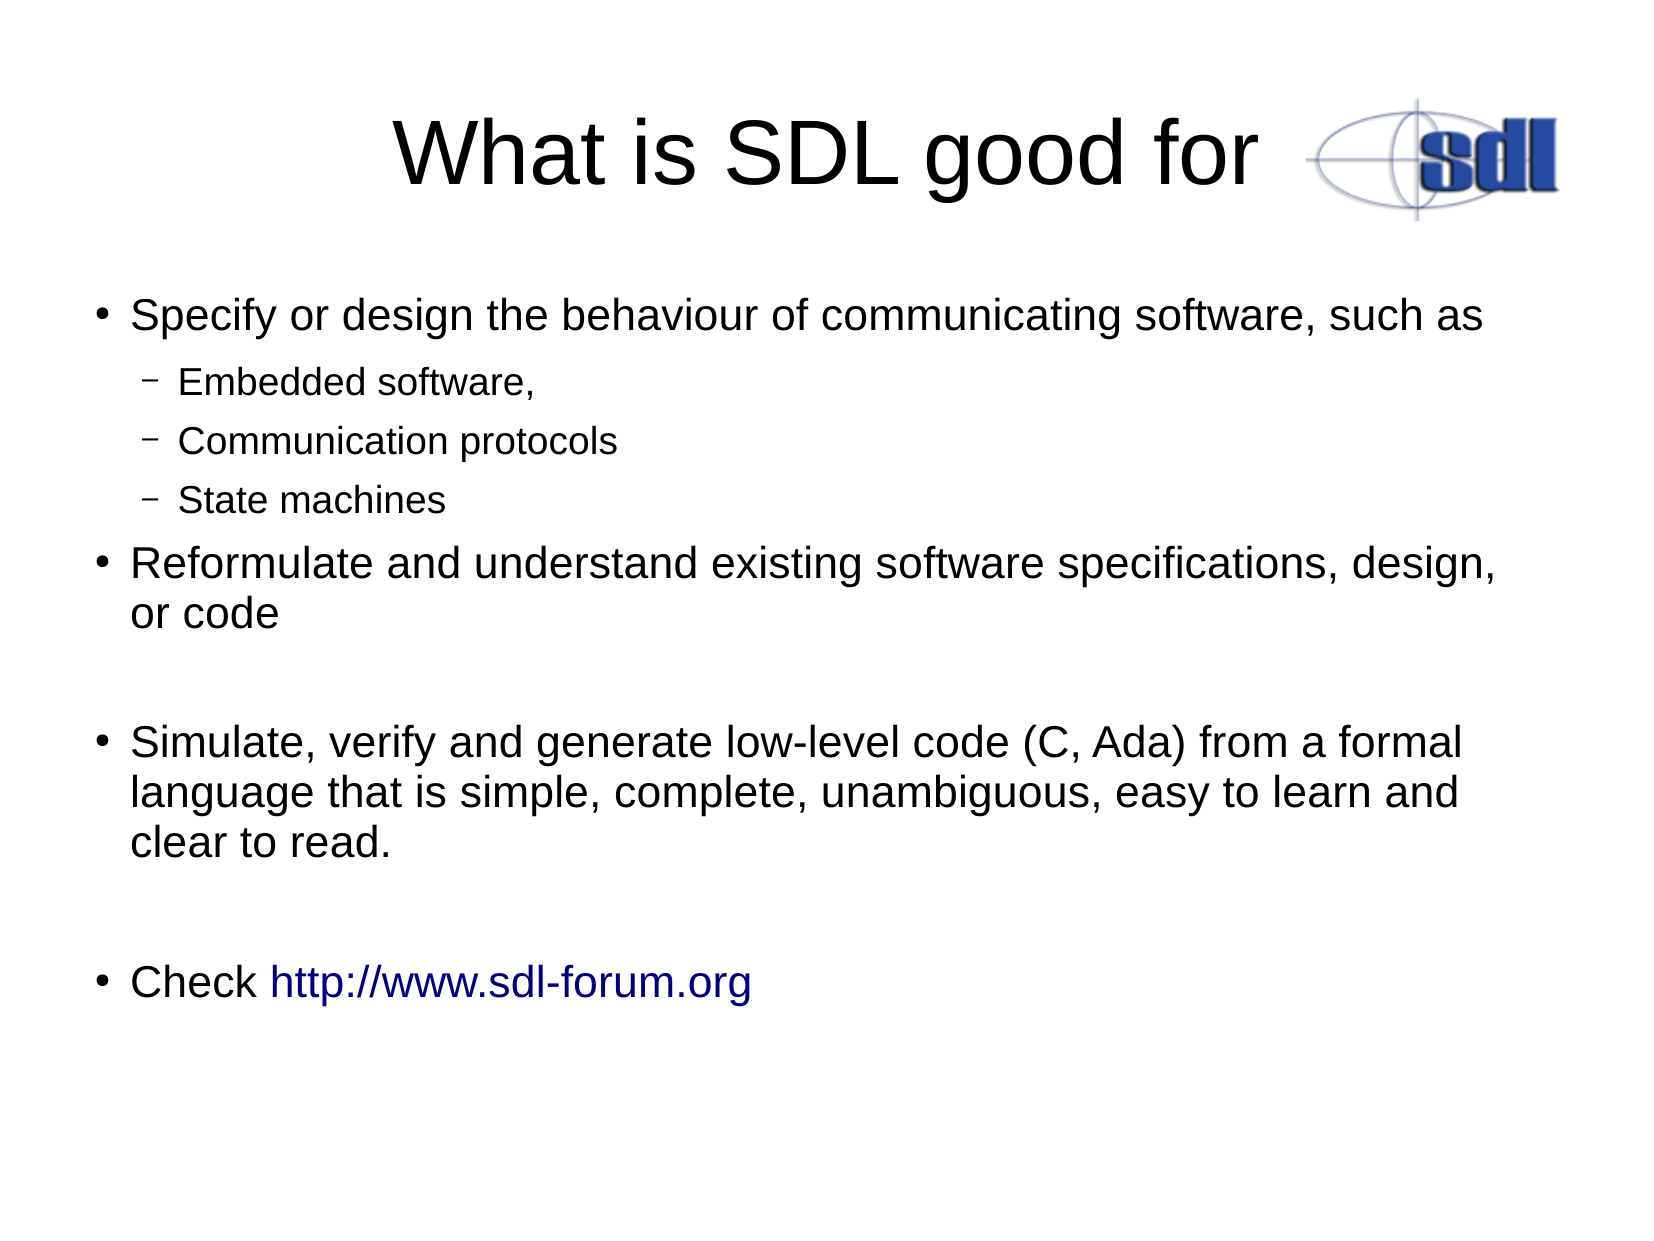

# What is SDL good for
Specify or design the behaviour of communicating software, such as
Embedded software,
Communication protocols
State machines
Reformulate and understand existing software specifications, design, or code
Simulate, verify and generate low-level code (C, Ada) from a formal language that is simple, complete, unambiguous, easy to learn and clear to read.
Check http://www.sdl-forum.org